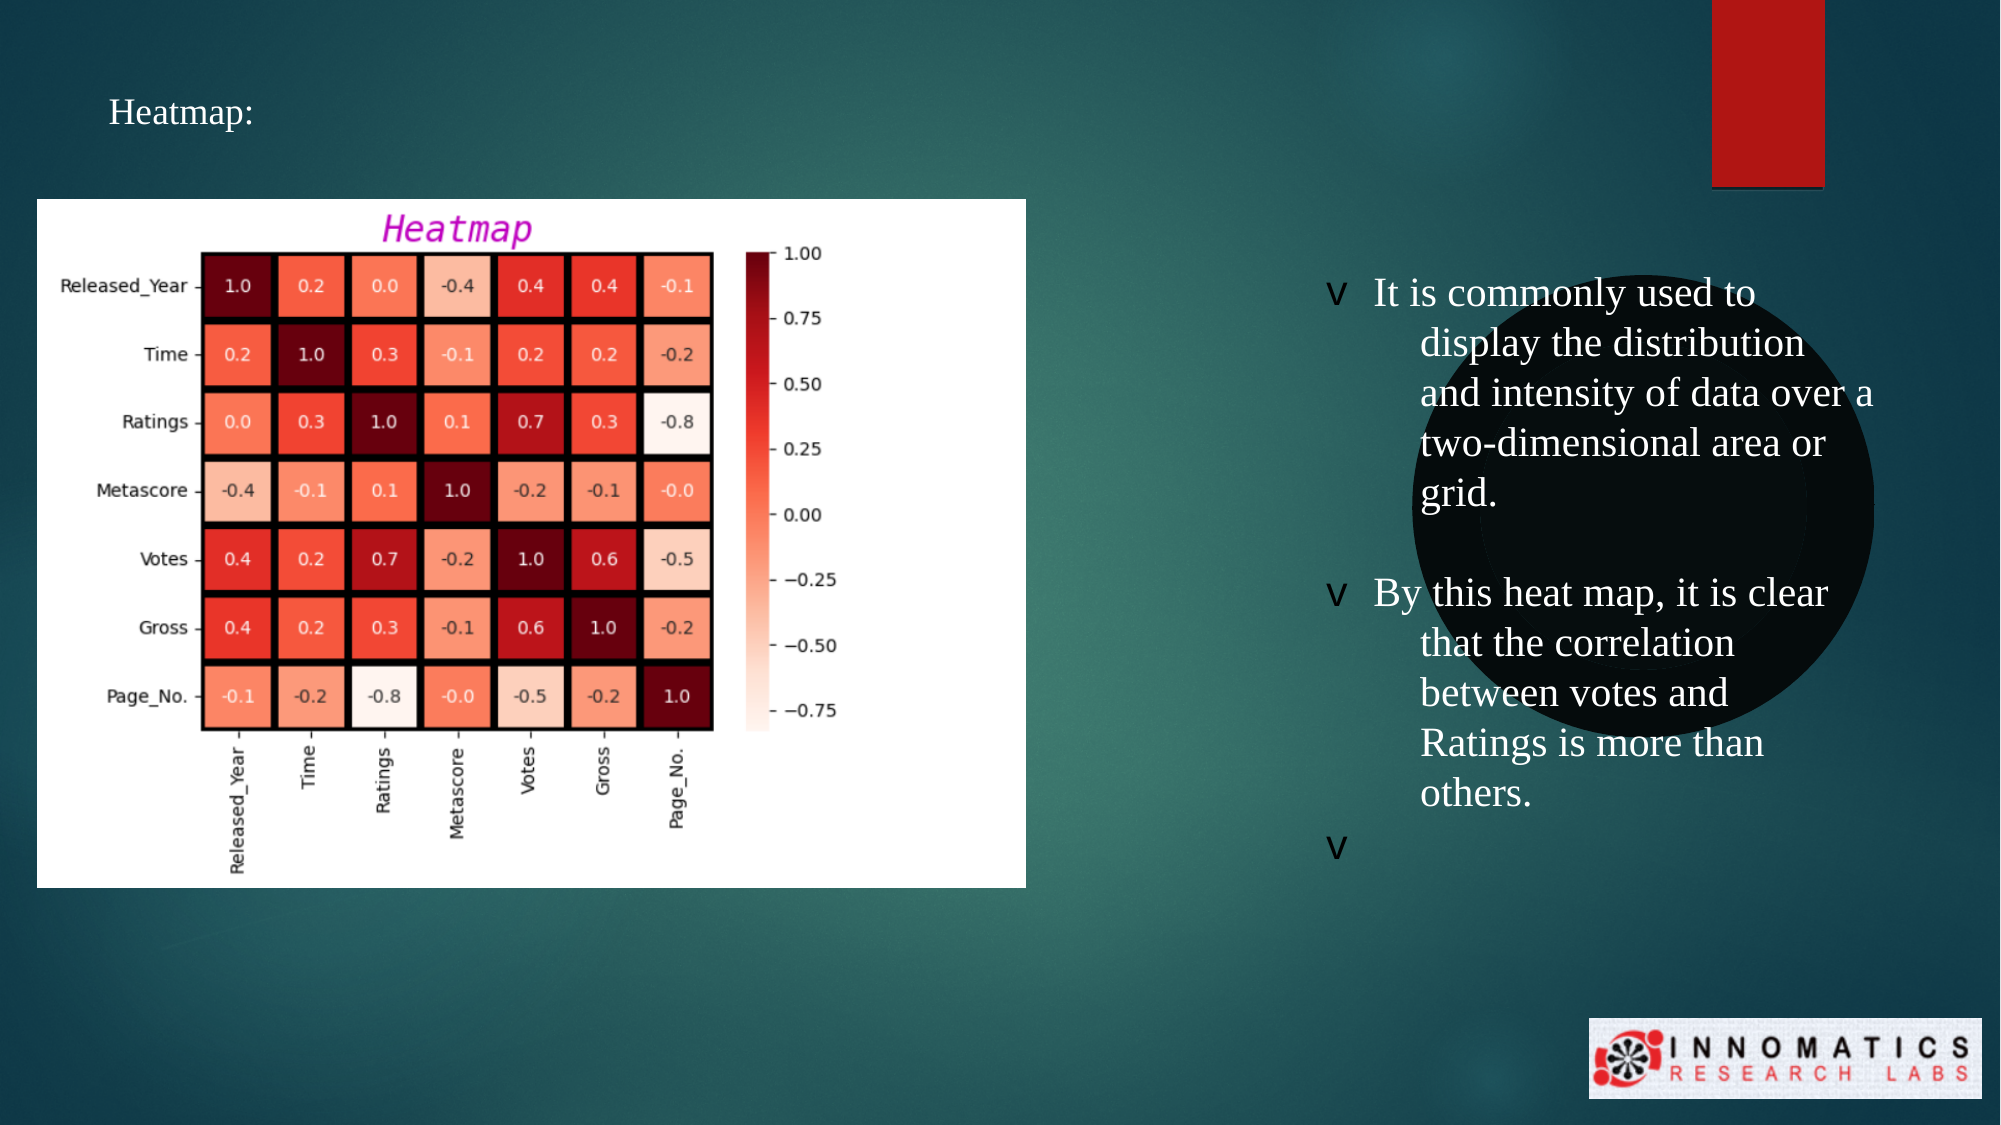

Heatmap:
It is commonly used to display the distribution and intensity of data over a two-dimensional area or grid.
By this heat map, it is clear that the correlation between votes and Ratings is more than others.